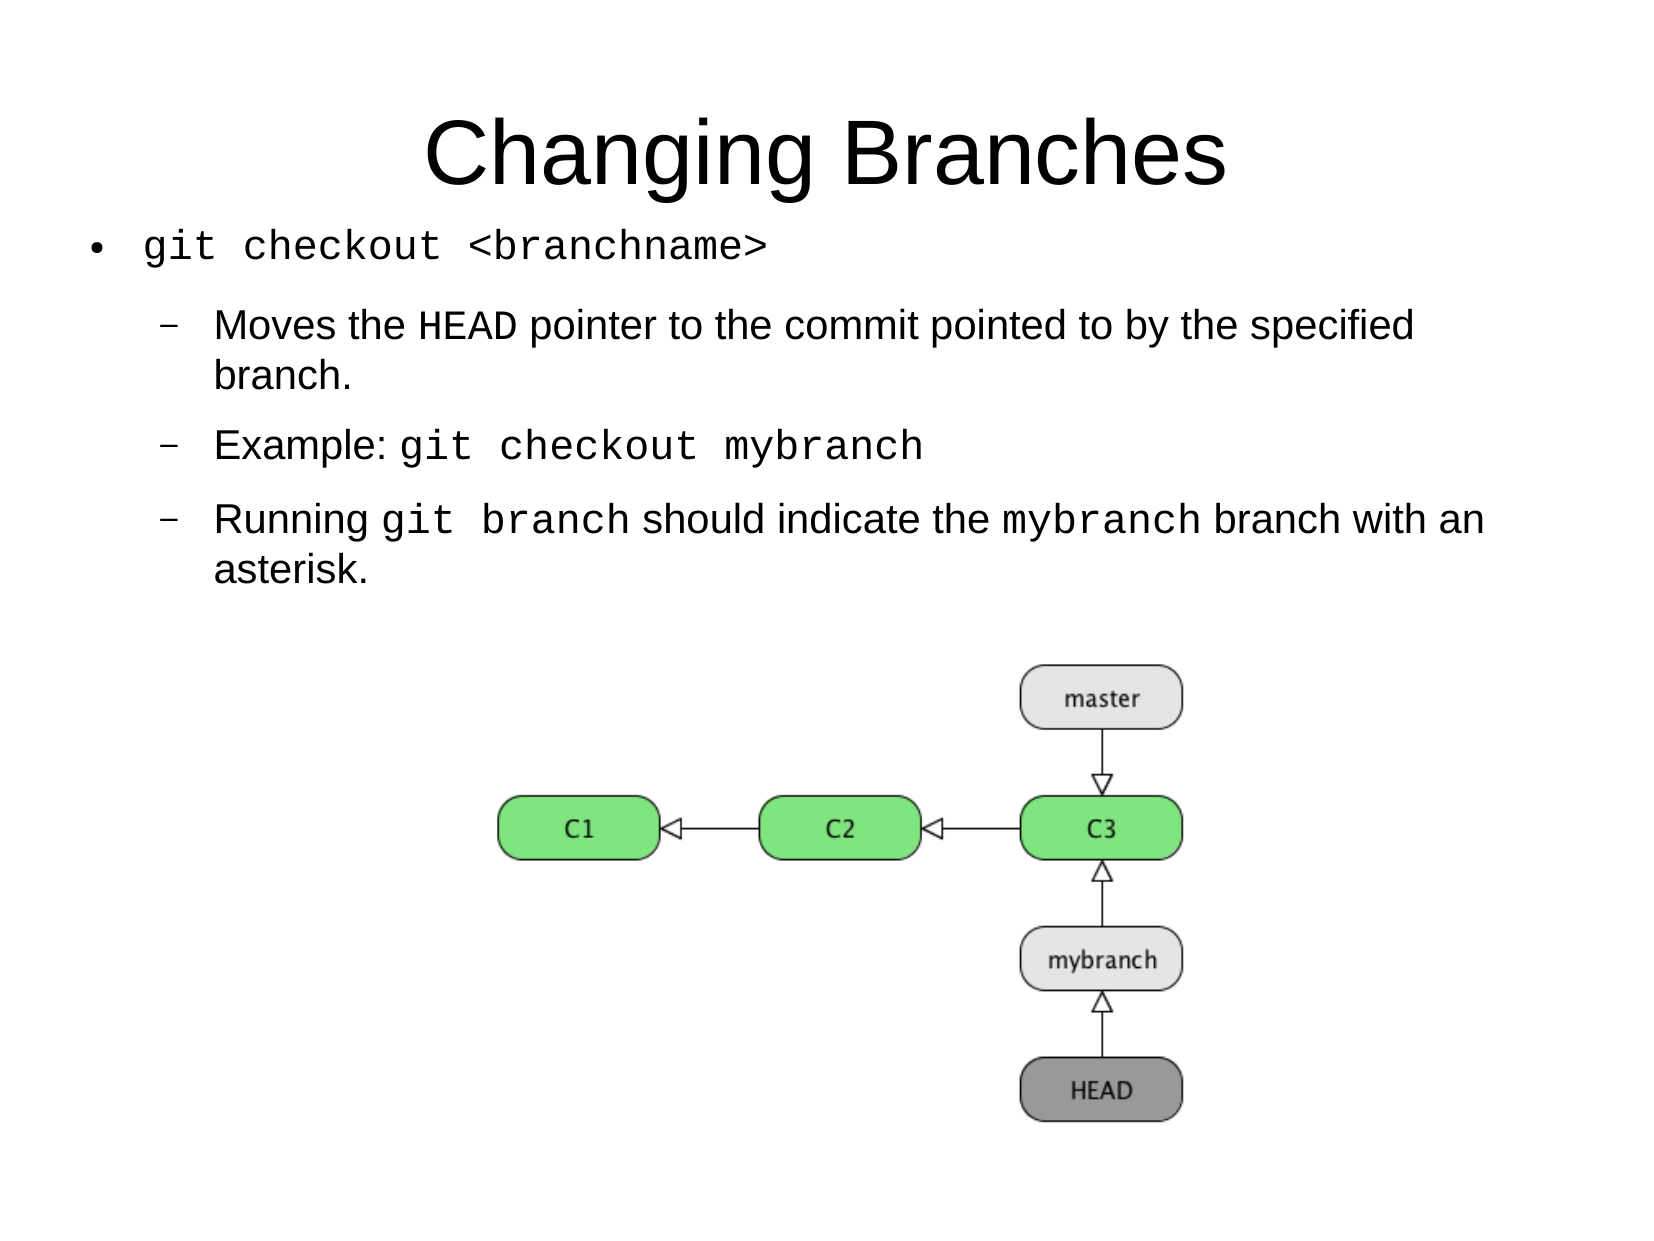

# Changing Branches
git checkout <branchname>
Moves the HEAD pointer to the commit pointed to by the specified branch.
Example: git checkout mybranch
Running git branch should indicate the mybranch branch with an asterisk.